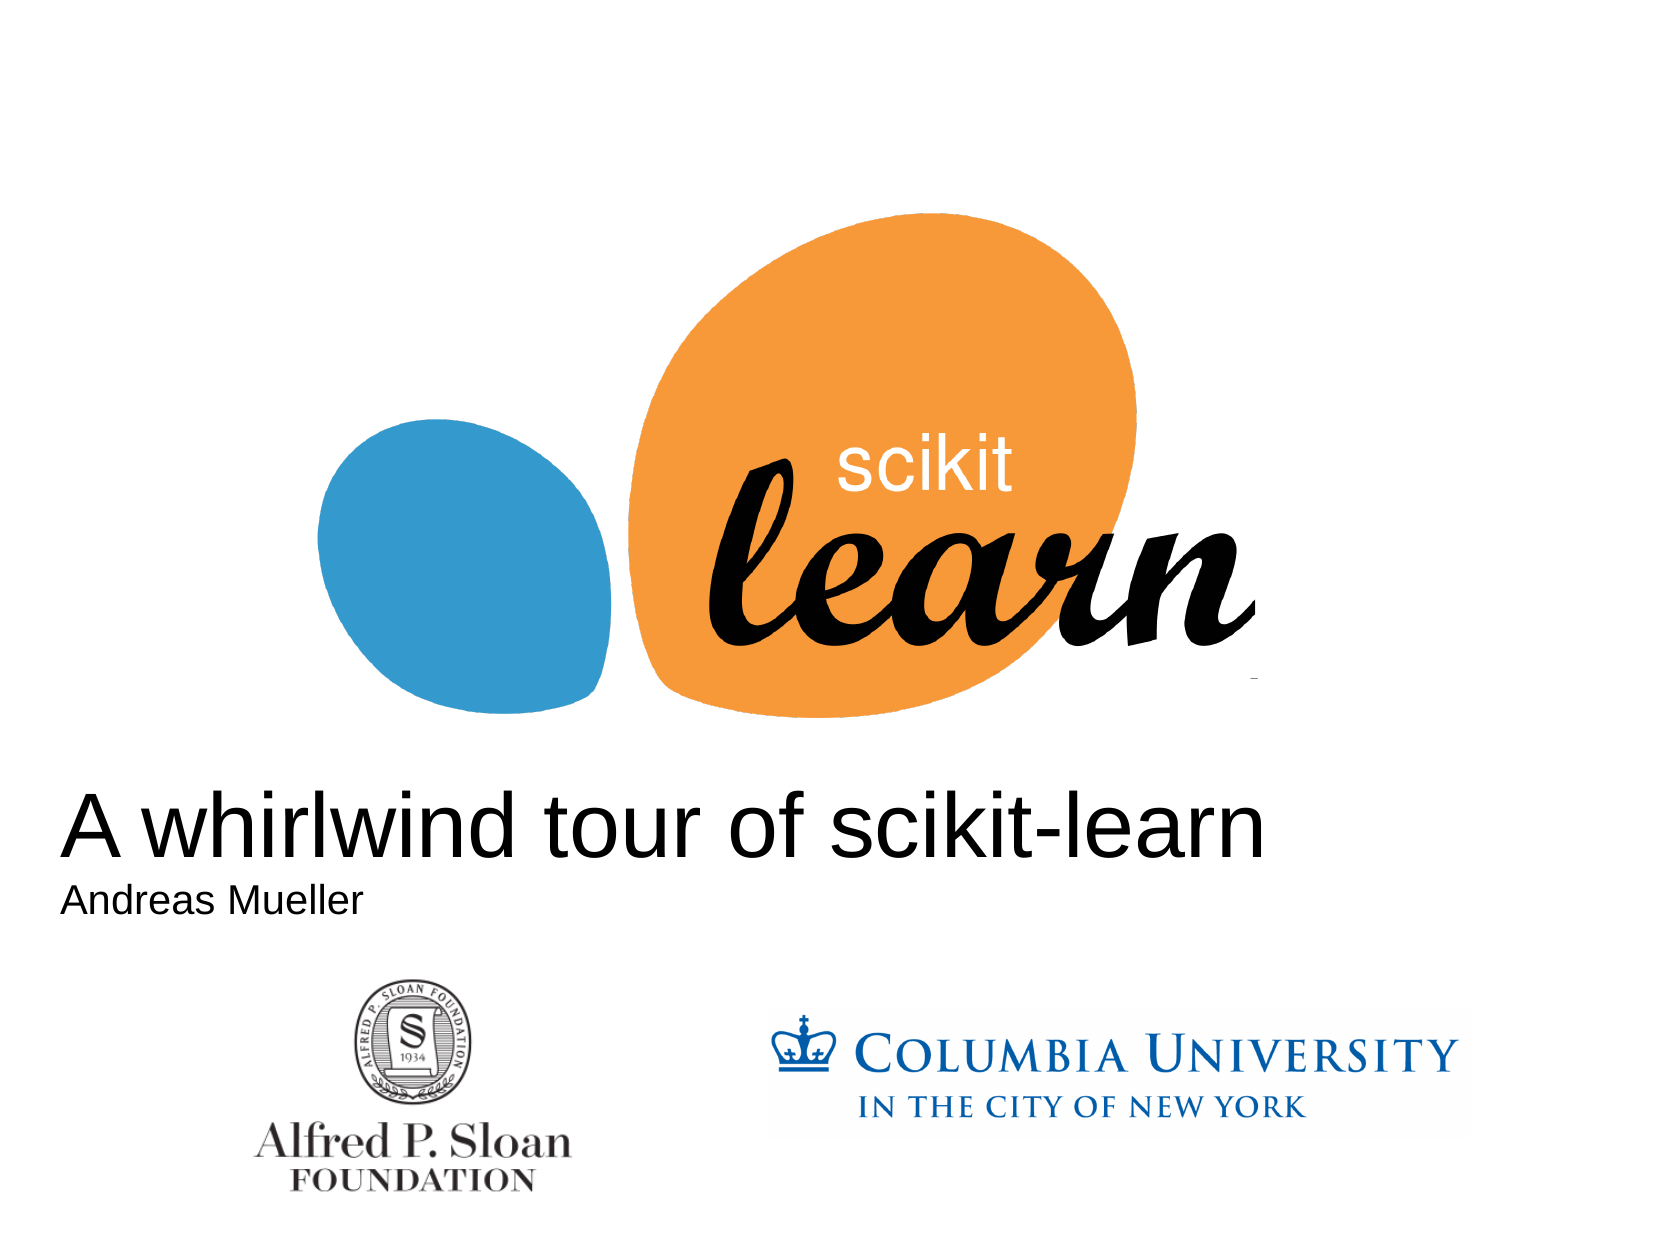

# A whirlwind tour of scikit-learn Andreas Mueller
http://bit.ly/skCUNY
http://bit.ly/skCUNY